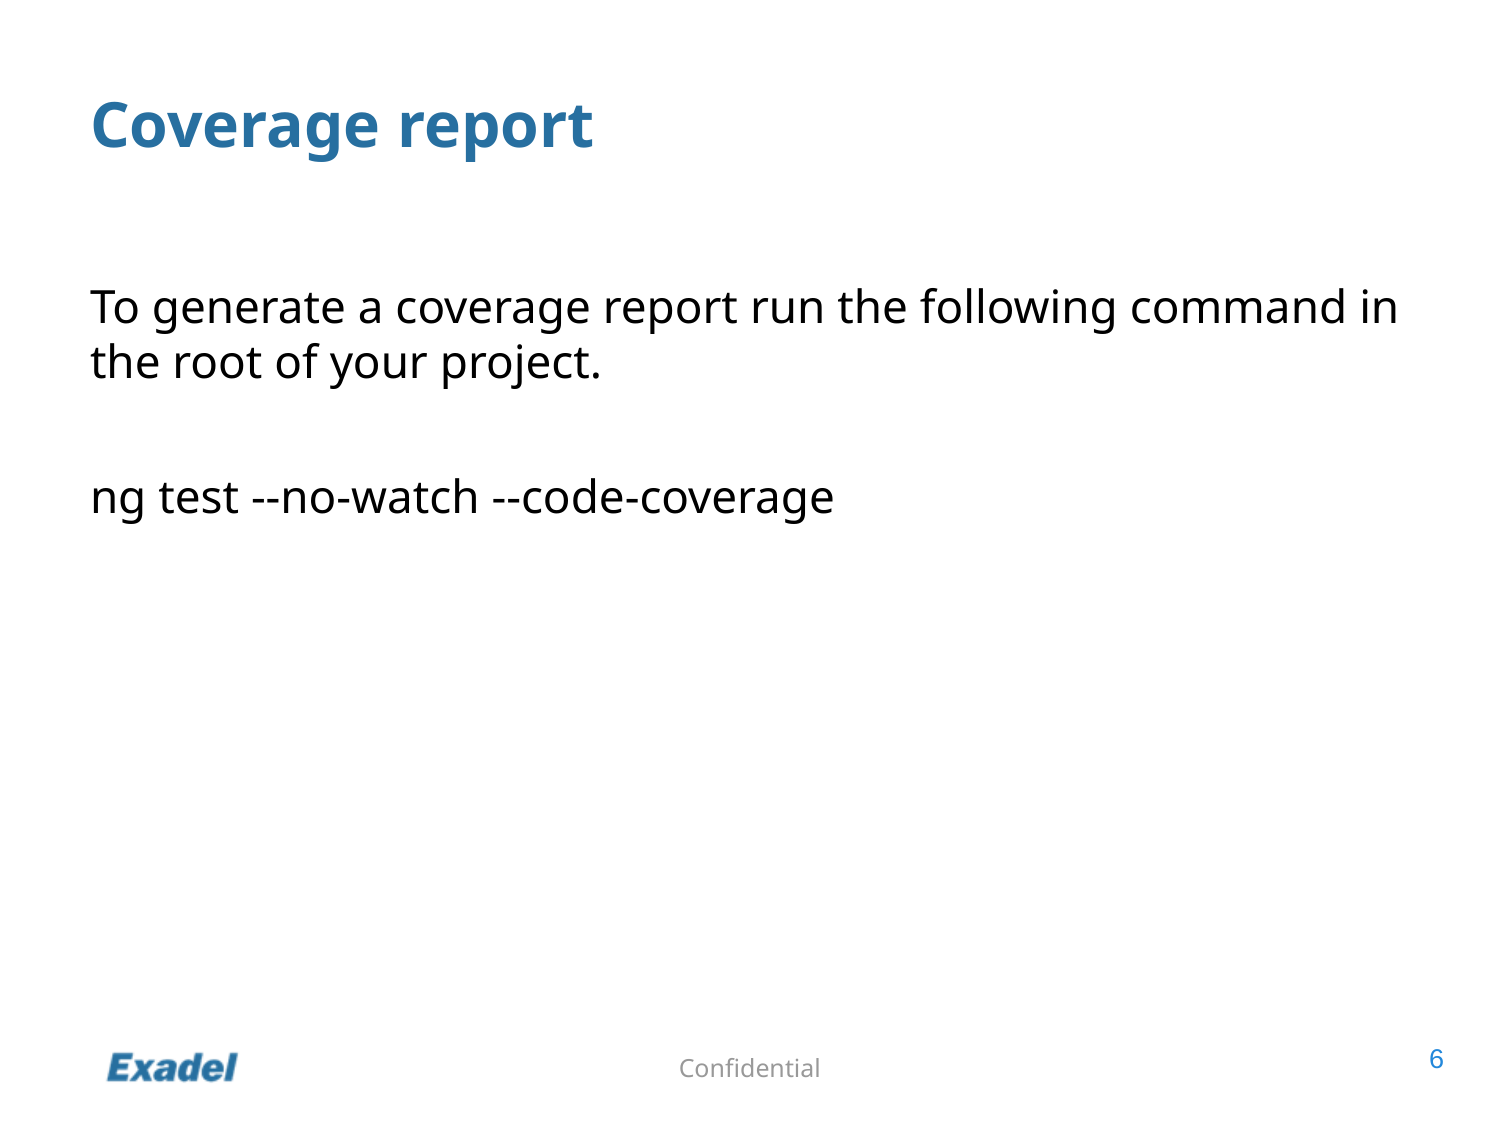

# Coverage report
To generate a coverage report run the following command in the root of your project.
ng test --no-watch --code-coverage